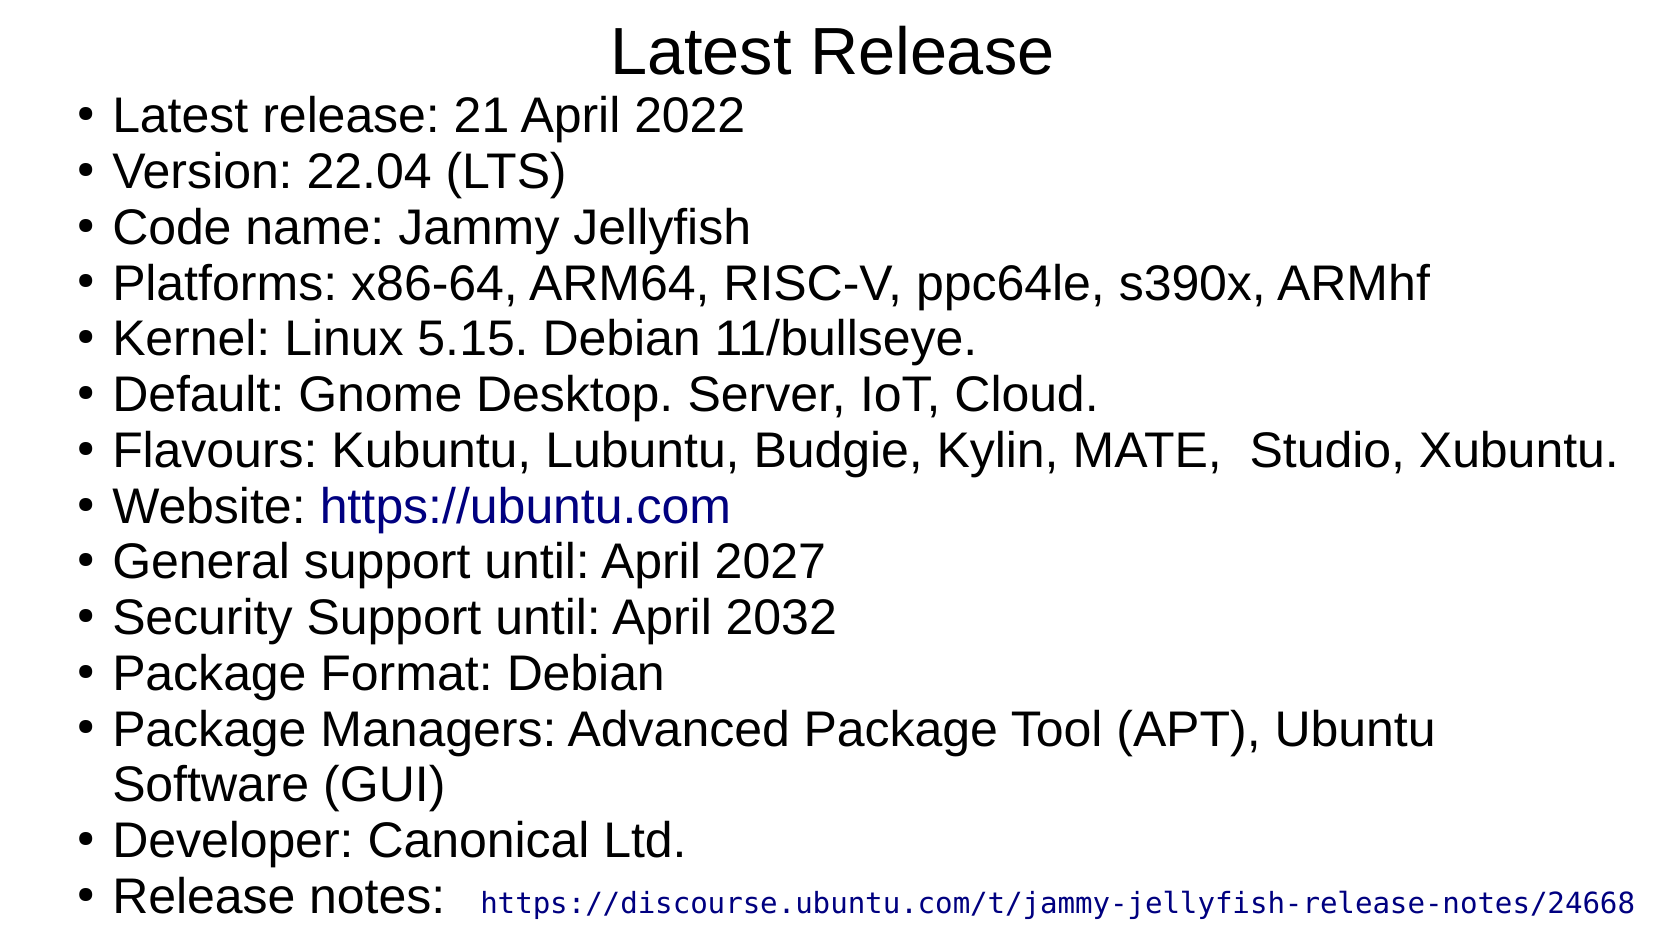

# Latest Release
Latest release: 21 April 2022
Version: 22.04 (LTS)
Code name: Jammy Jellyfish
Platforms: x86-64, ARM64, RISC-V, ppc64le, s390x, ARMhf
Kernel: Linux 5.15. Debian 11/bullseye.
Default: Gnome Desktop. Server, IoT, Cloud.
Flavours: Kubuntu, Lubuntu, Budgie, Kylin, MATE, Studio, Xubuntu.
Website: https://ubuntu.com
General support until: April 2027
Security Support until: April 2032
Package Format: Debian
Package Managers: Advanced Package Tool (APT), Ubuntu Software (GUI)
Developer: Canonical Ltd.
Release notes: https://discourse.ubuntu.com/t/jammy-jellyfish-release-notes/24668